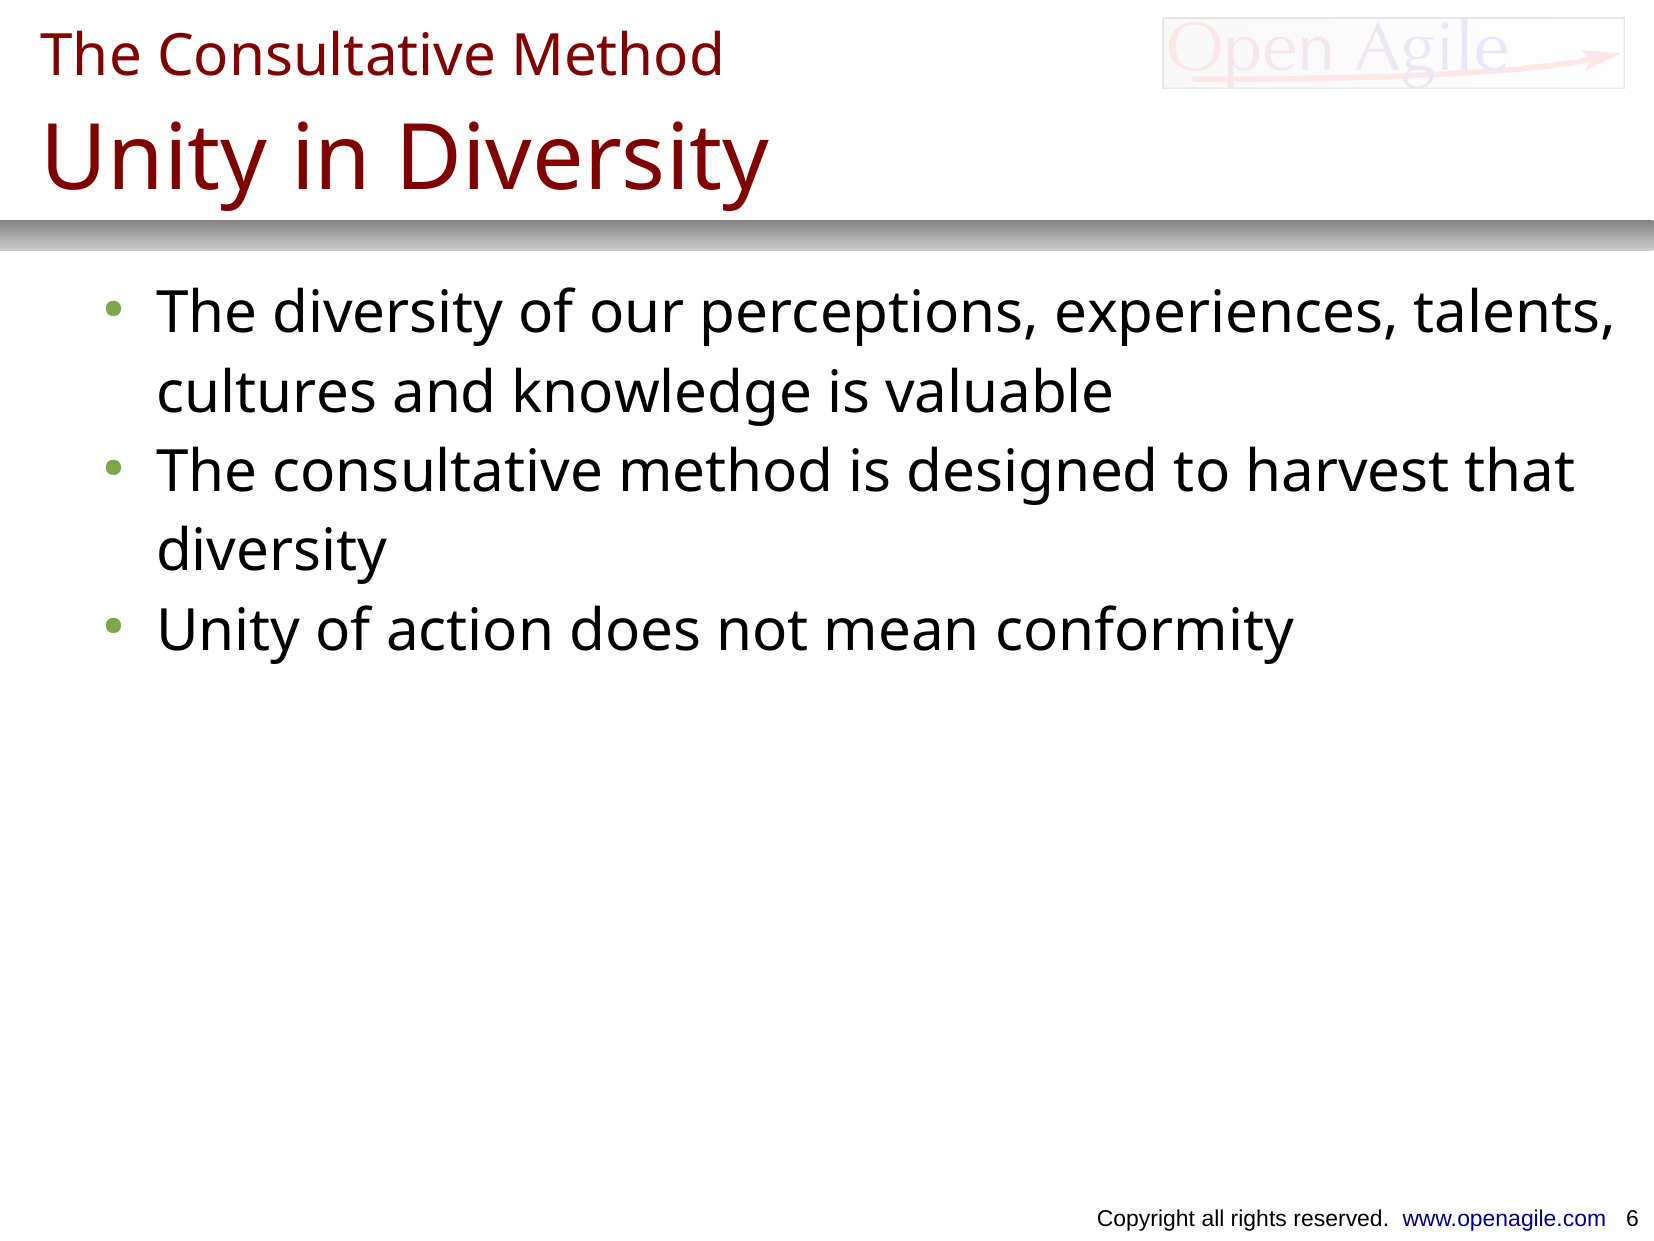

# The Consultative Method Unity in Diversity
The diversity of our perceptions, experiences, talents, cultures and knowledge is valuable
The consultative method is designed to harvest that diversity
Unity of action does not mean conformity